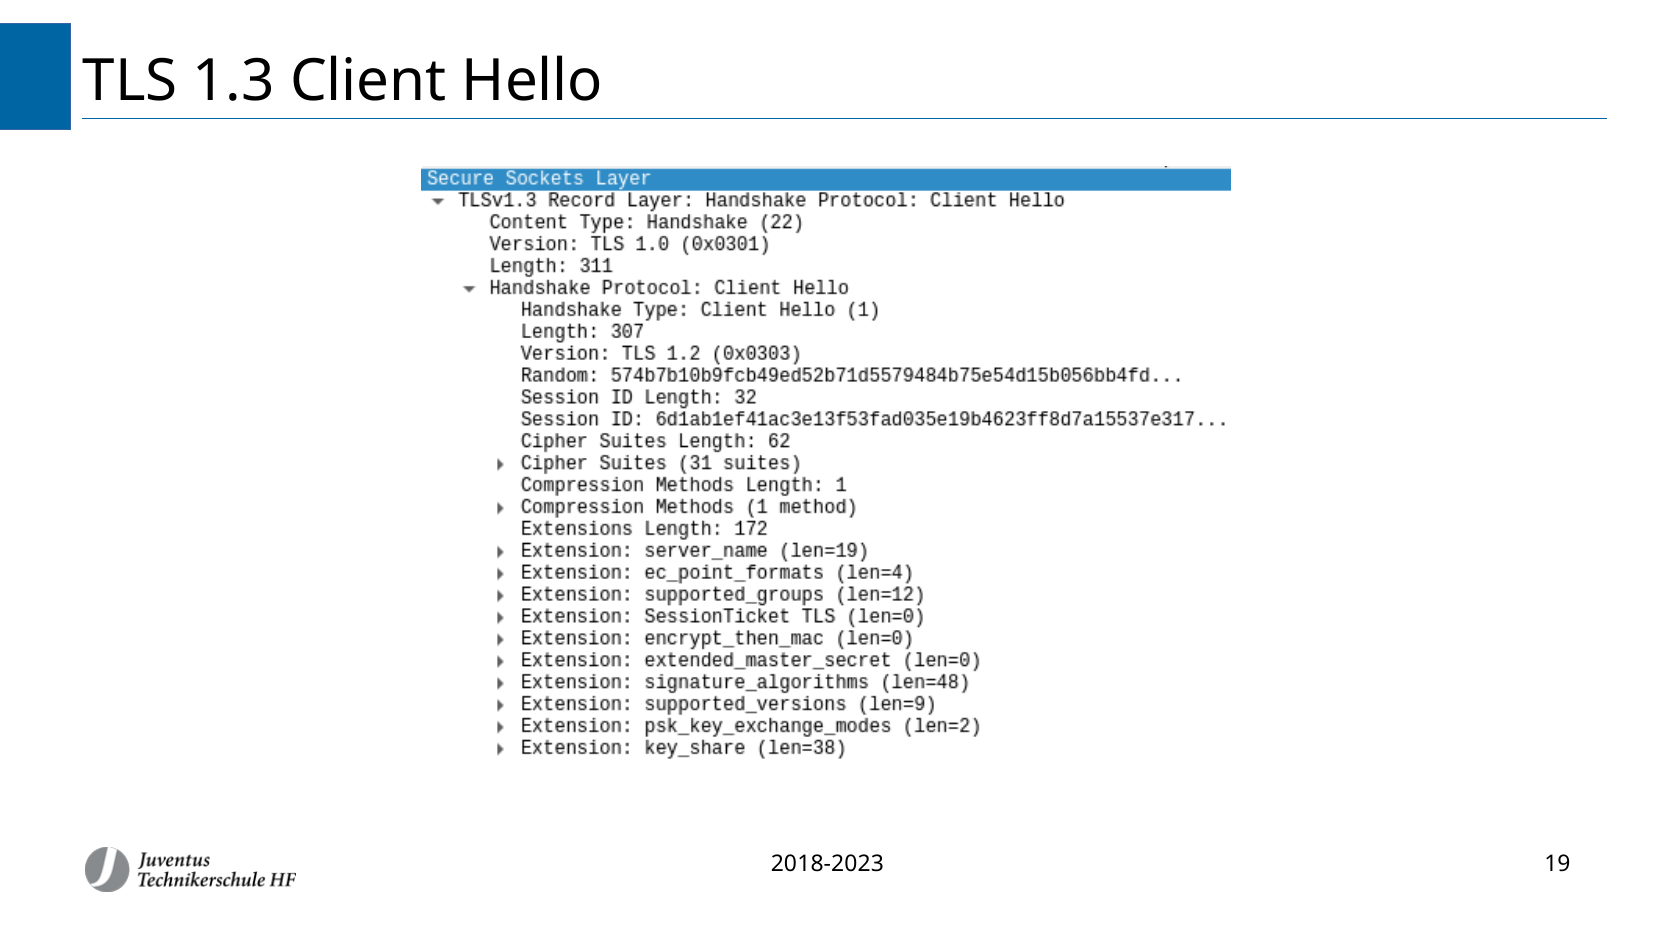

# TLS 1.3 Client Hello
2018-2023
19